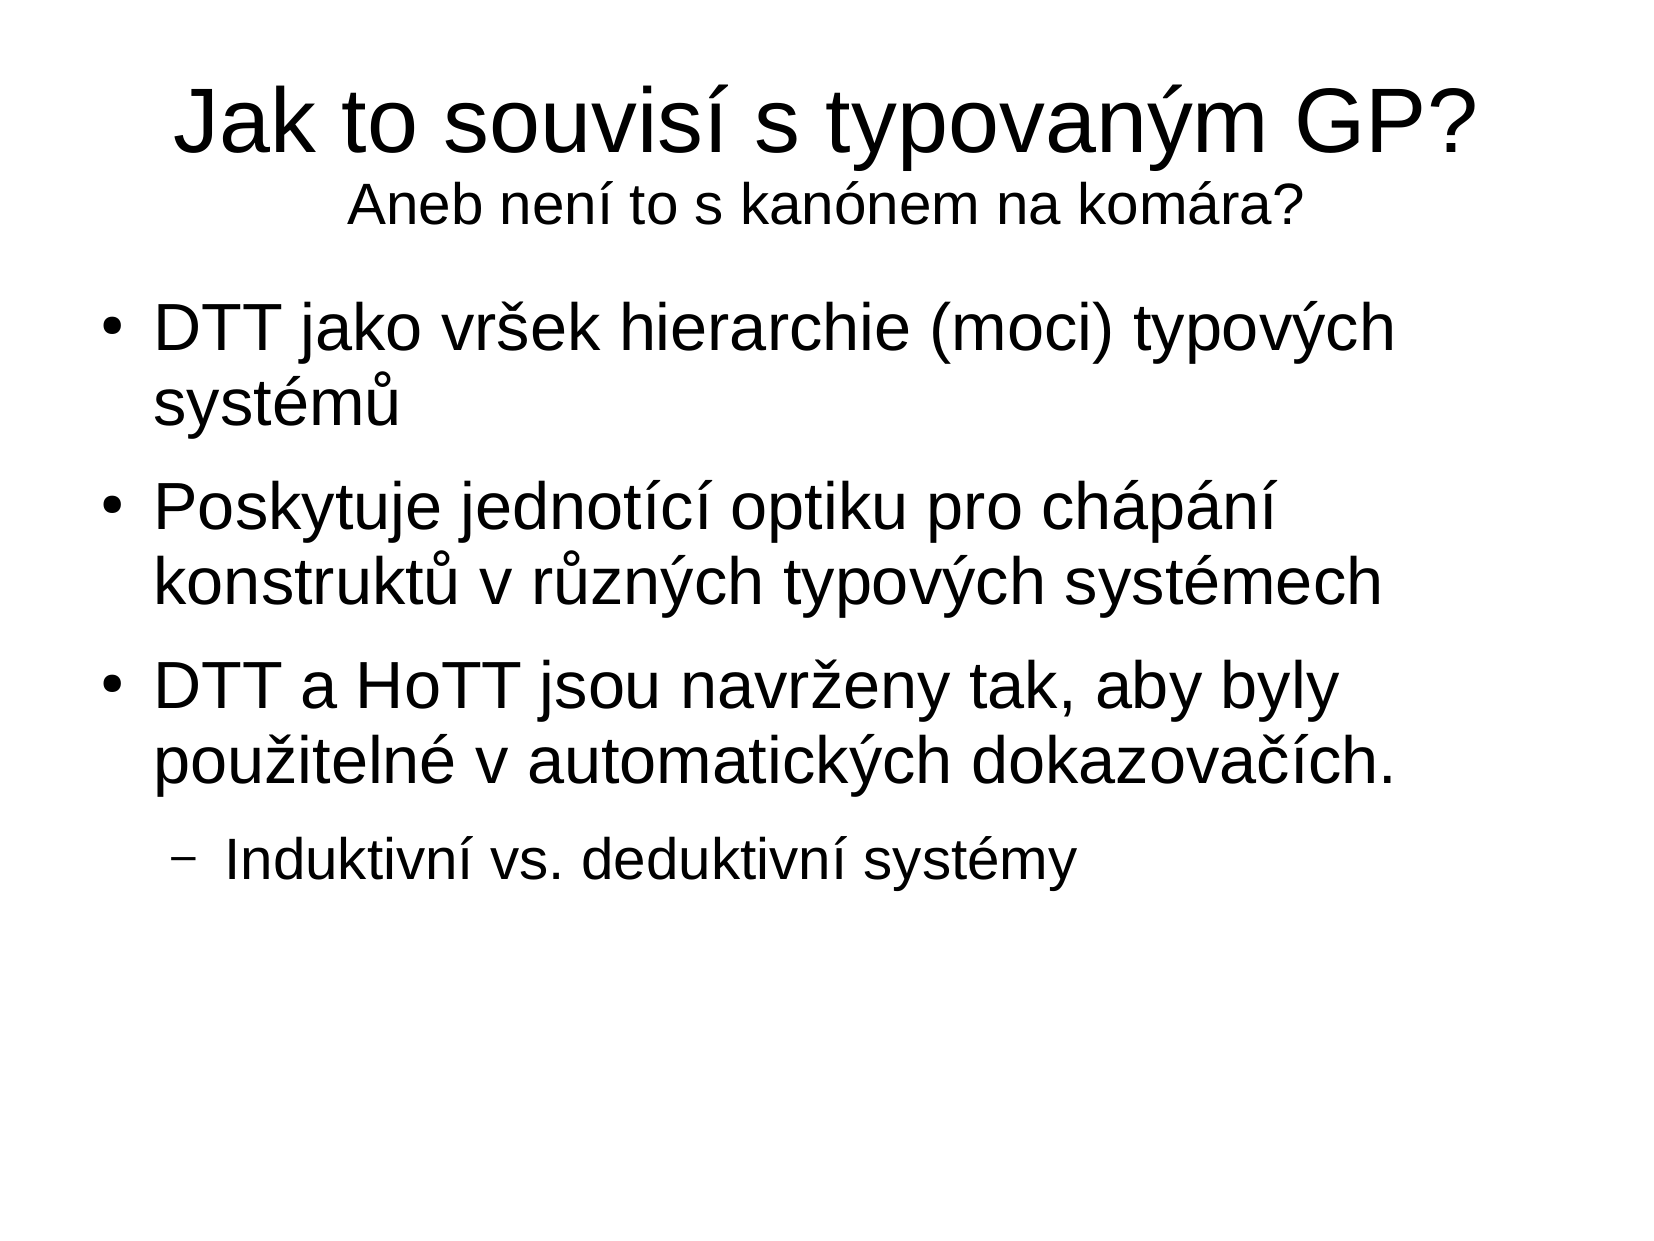

# Jak to souvisí s typovaným GP? Aneb není to s kanónem na komára?
DTT jako vršek hierarchie (moci) typových systémů
Poskytuje jednotící optiku pro chápání konstruktů v různých typových systémech
DTT a HoTT jsou navrženy tak, aby byly použitelné v automatických dokazovačích.
Induktivní vs. deduktivní systémy